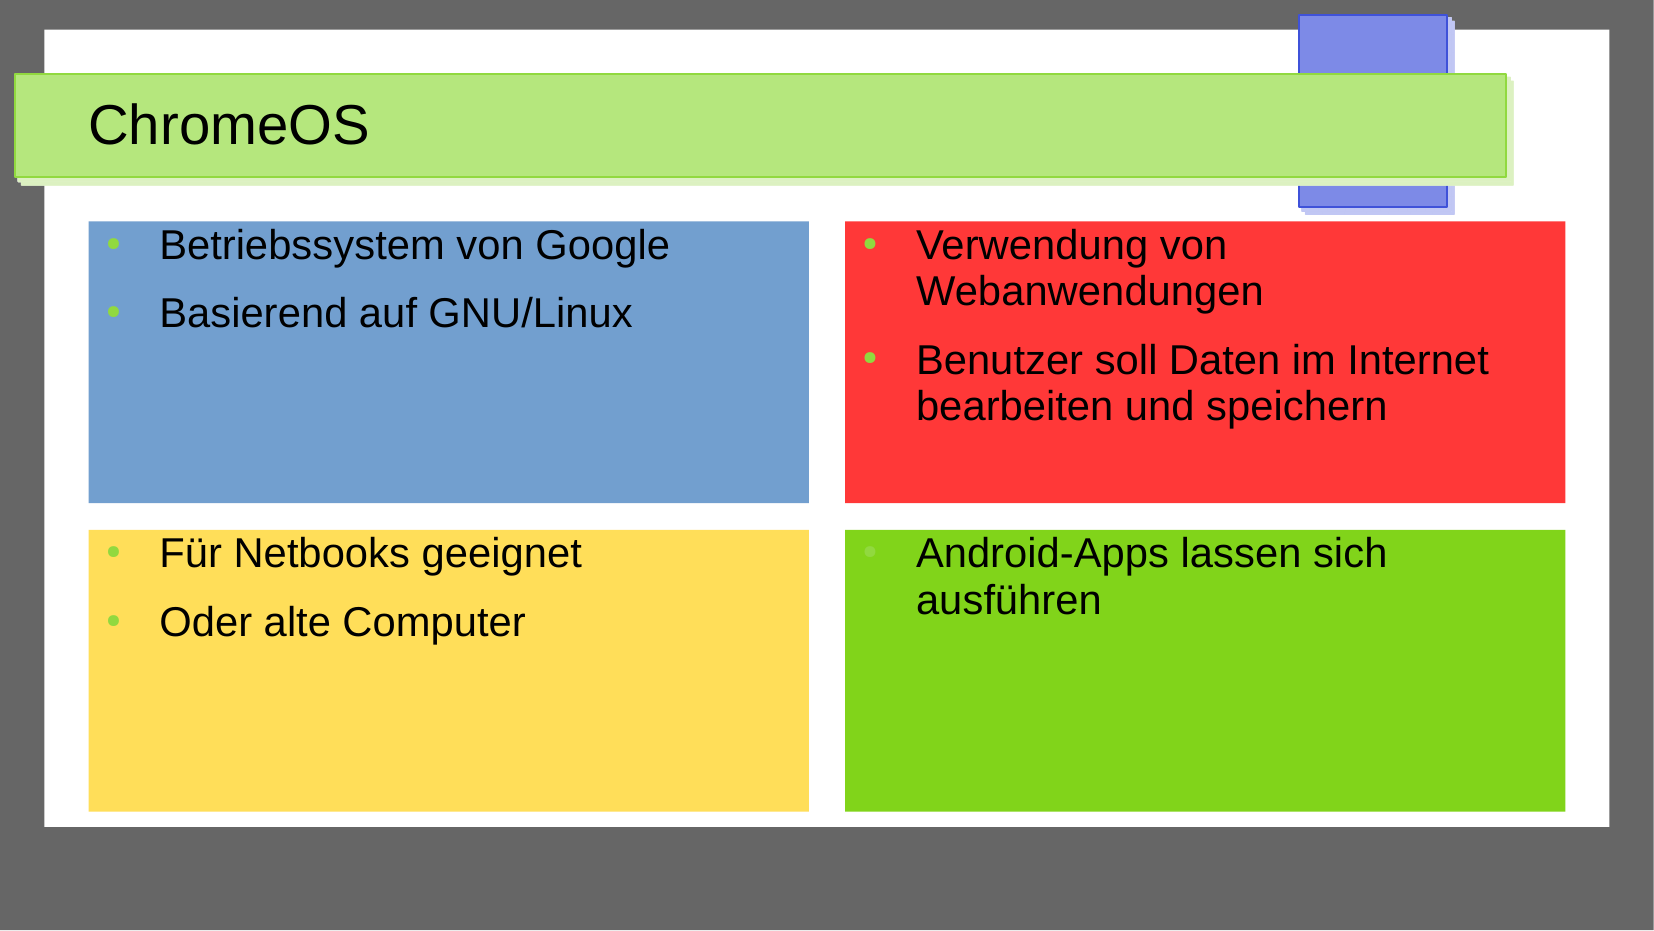

# ChromeOS
Betriebssystem von Google
Basierend auf GNU/Linux
Verwendung von Webanwendungen
Benutzer soll Daten im Internet bearbeiten und speichern
Für Netbooks geeignet
Oder alte Computer
Android-Apps lassen sich ausführen